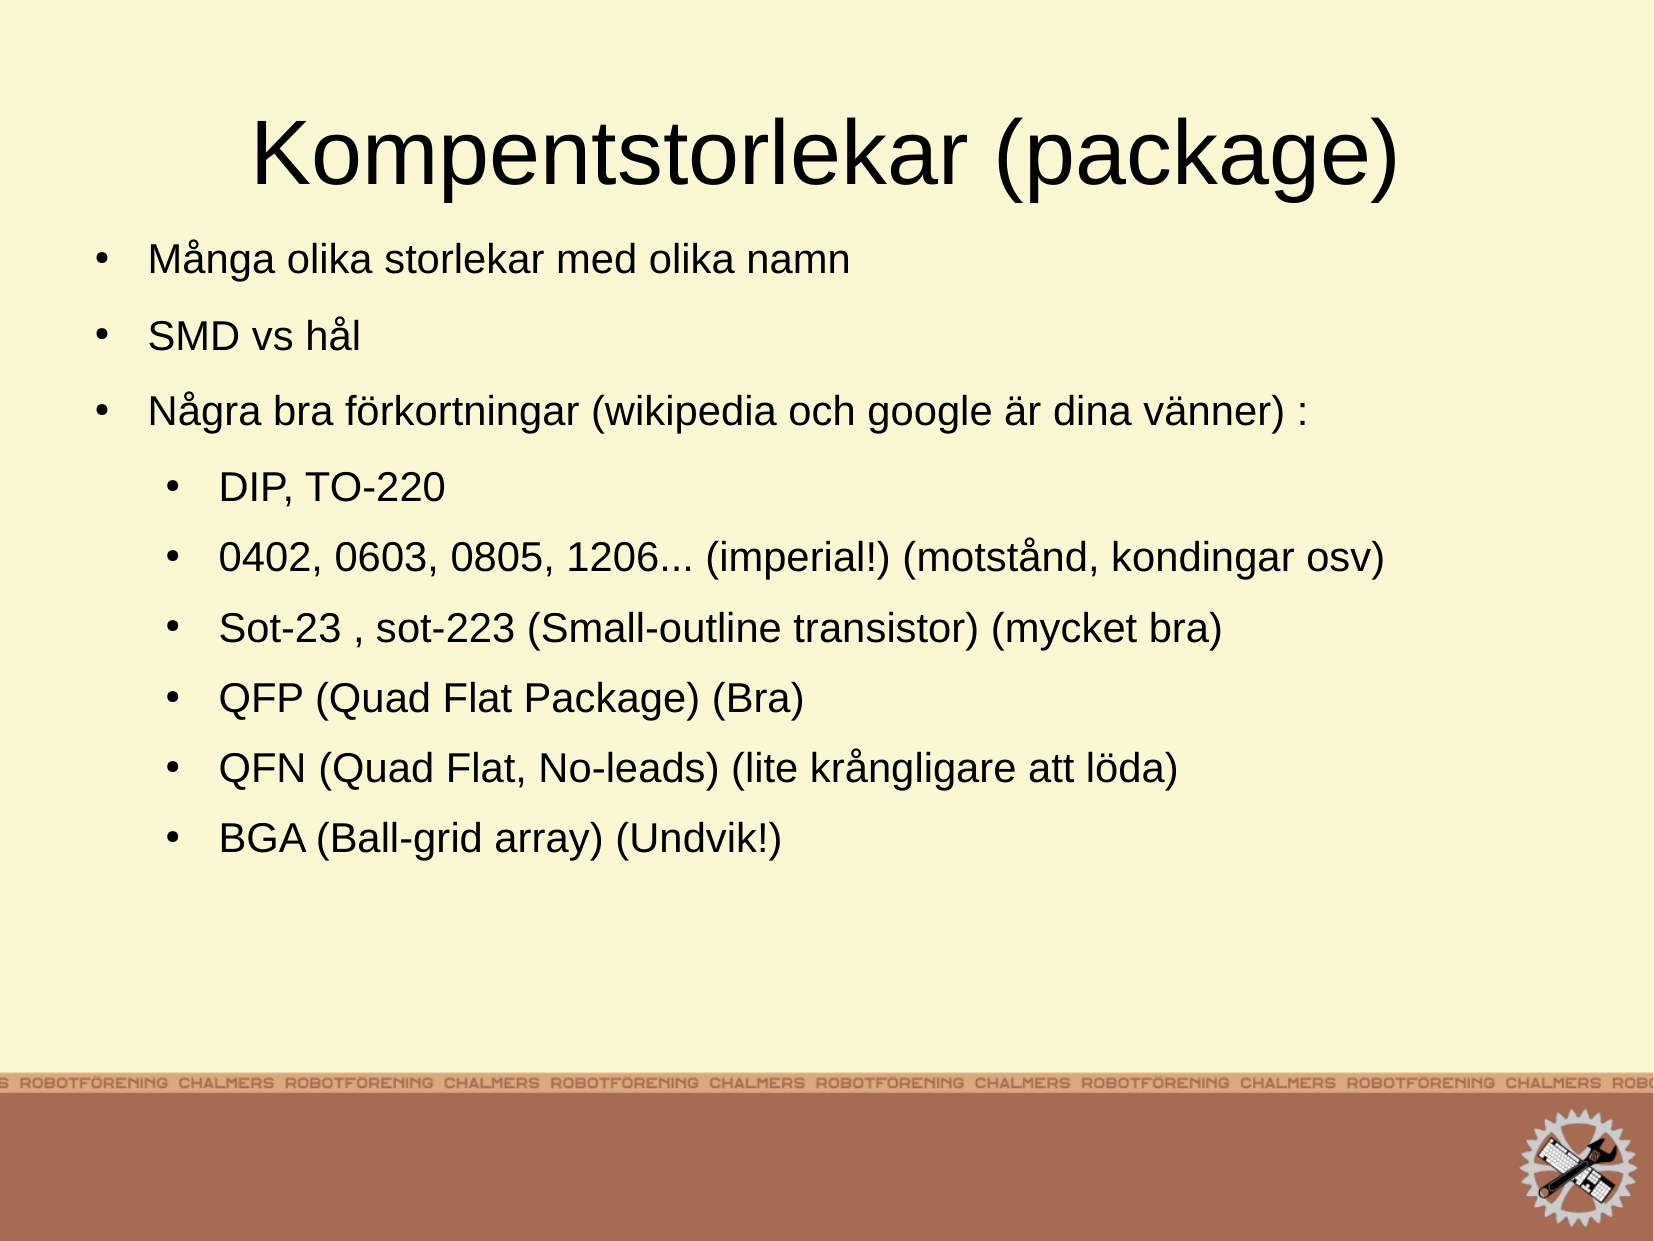

# Kompentstorlekar (package)
Många olika storlekar med olika namn
SMD vs hål
Några bra förkortningar (wikipedia och google är dina vänner) :
DIP, TO-220
0402, 0603, 0805, 1206... (imperial!) (motstånd, kondingar osv)
Sot-23 , sot-223 (Small-outline transistor) (mycket bra)
QFP (Quad Flat Package) (Bra)
QFN (Quad Flat, No-leads) (lite krångligare att löda)
BGA (Ball-grid array) (Undvik!)